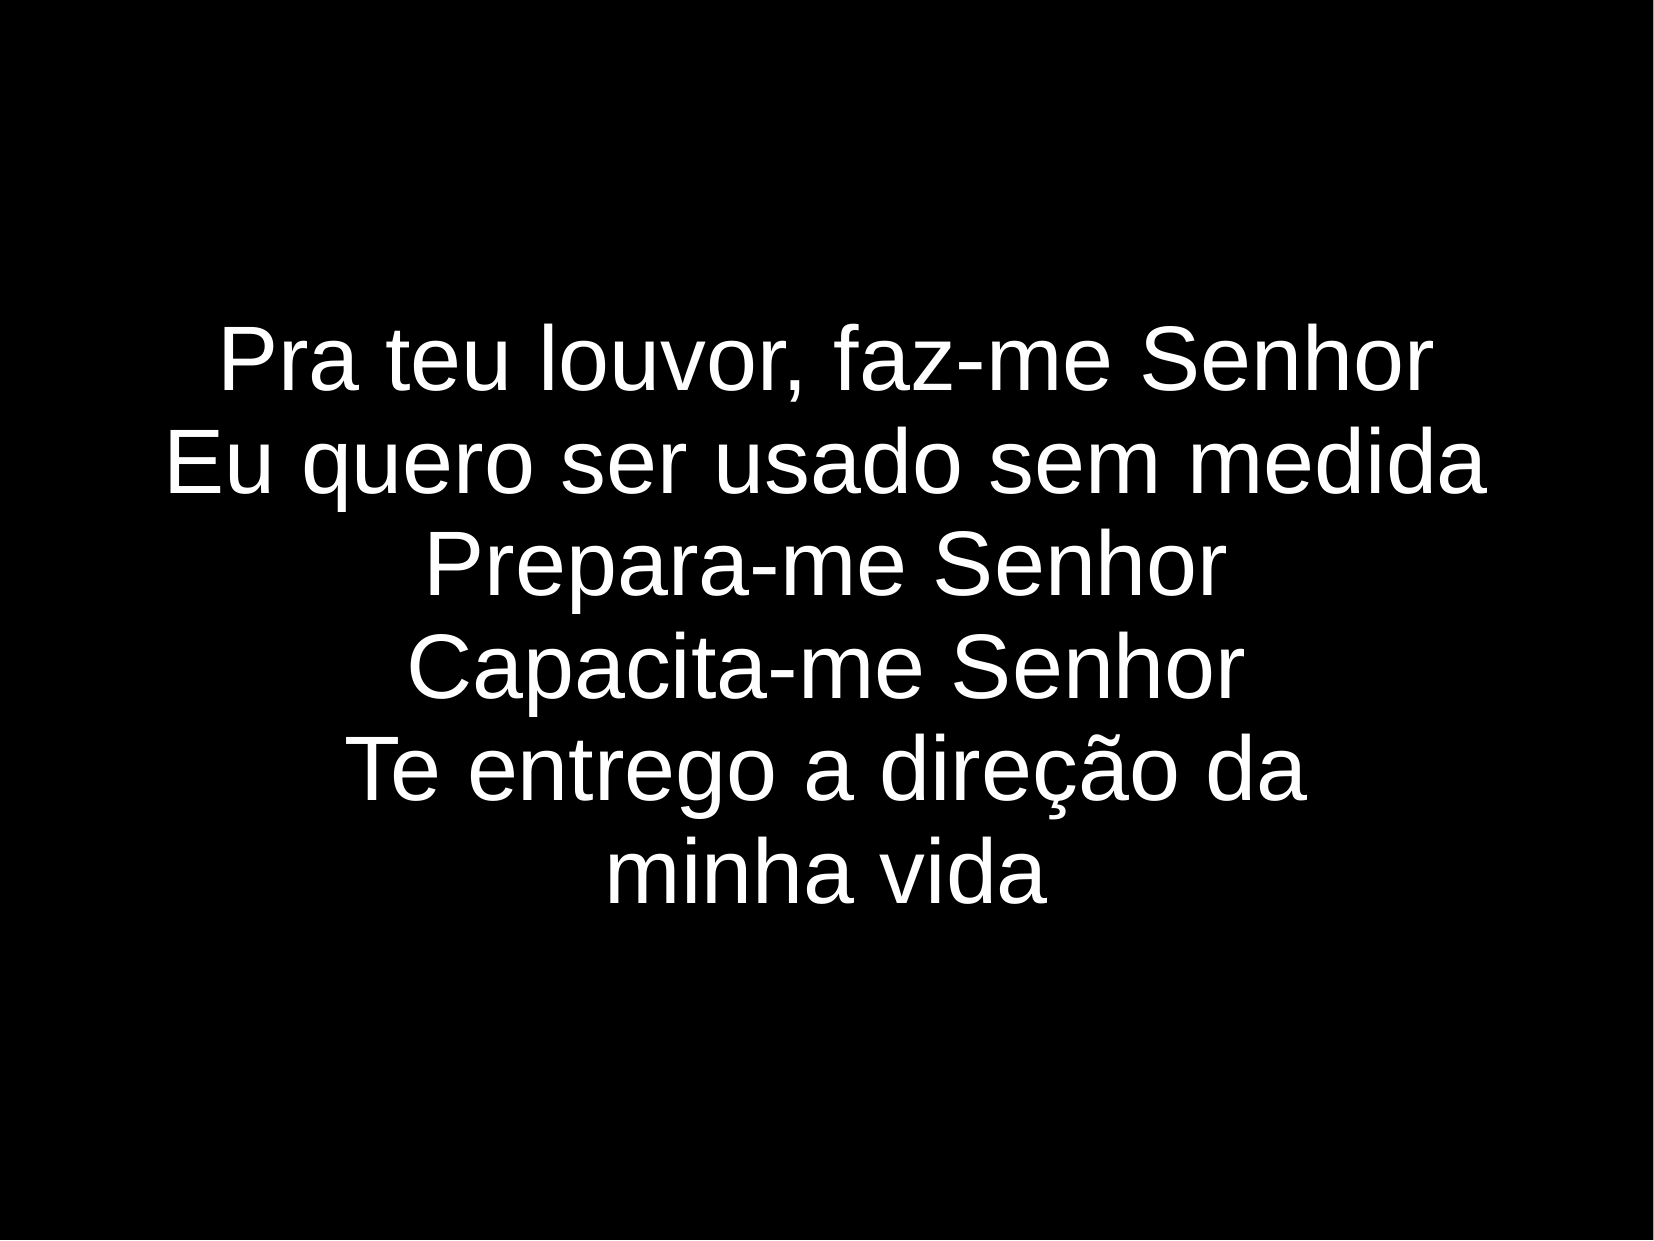

# Pra teu louvor, faz-me Senhor
Eu quero ser usado sem medida
Prepara-me Senhor
Capacita-me Senhor
Te entrego a direção da
minha vida